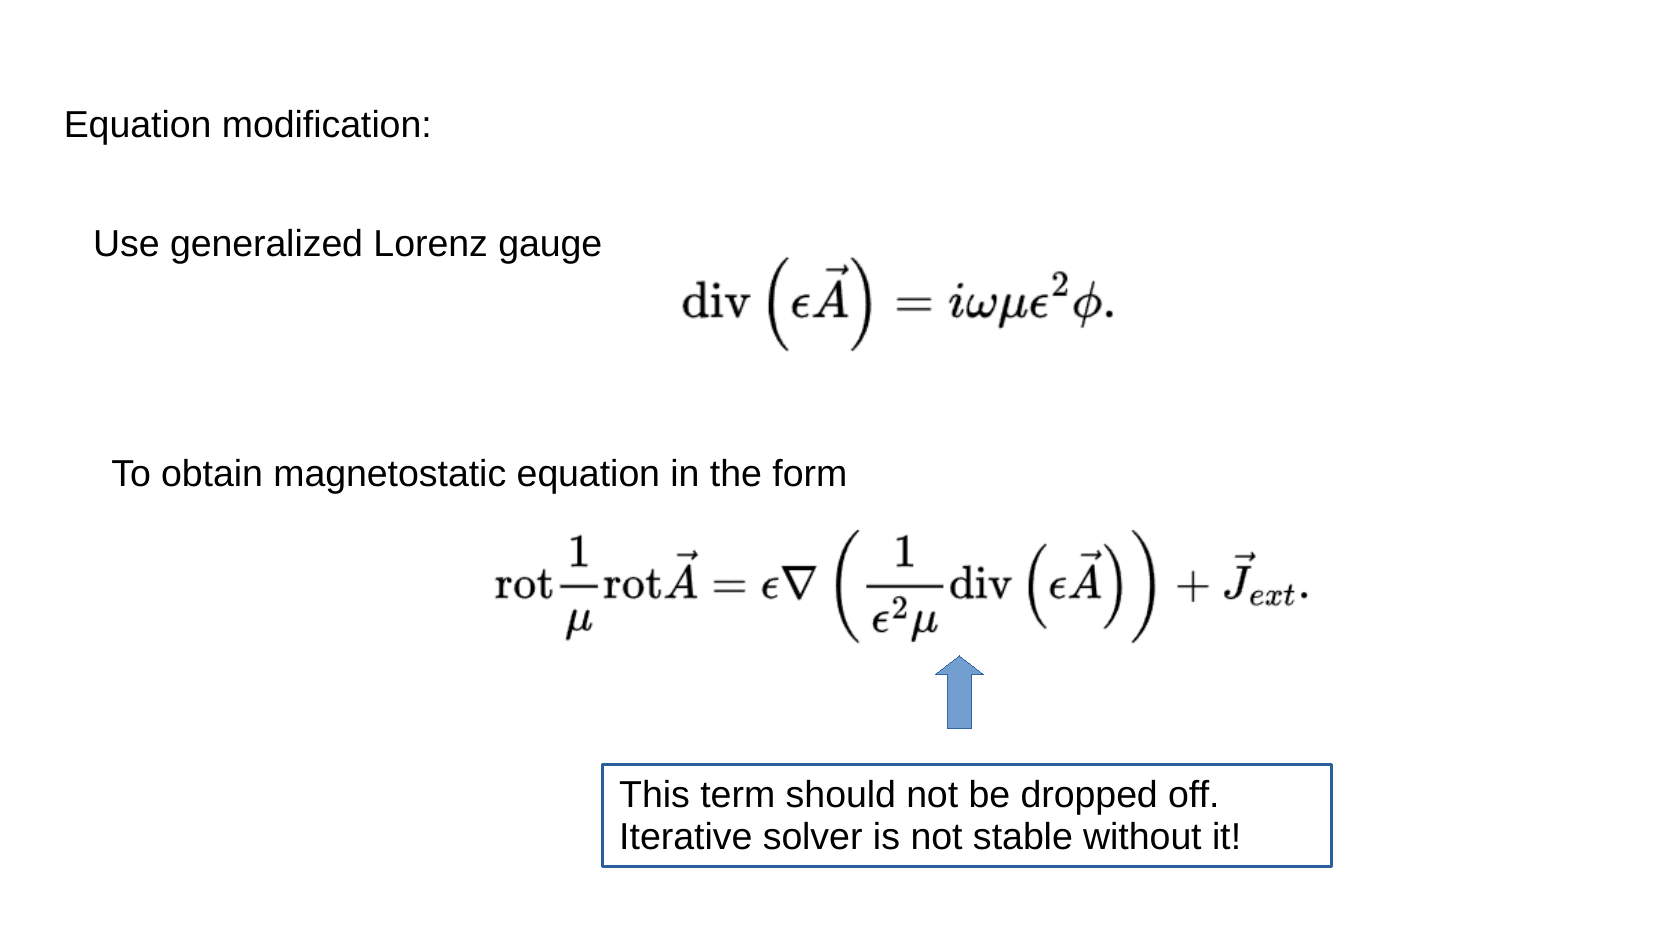

Equation modification:
Use generalized Lorenz gauge
To obtain magnetostatic equation in the form
This term should not be dropped off. Iterative solver is not stable without it!